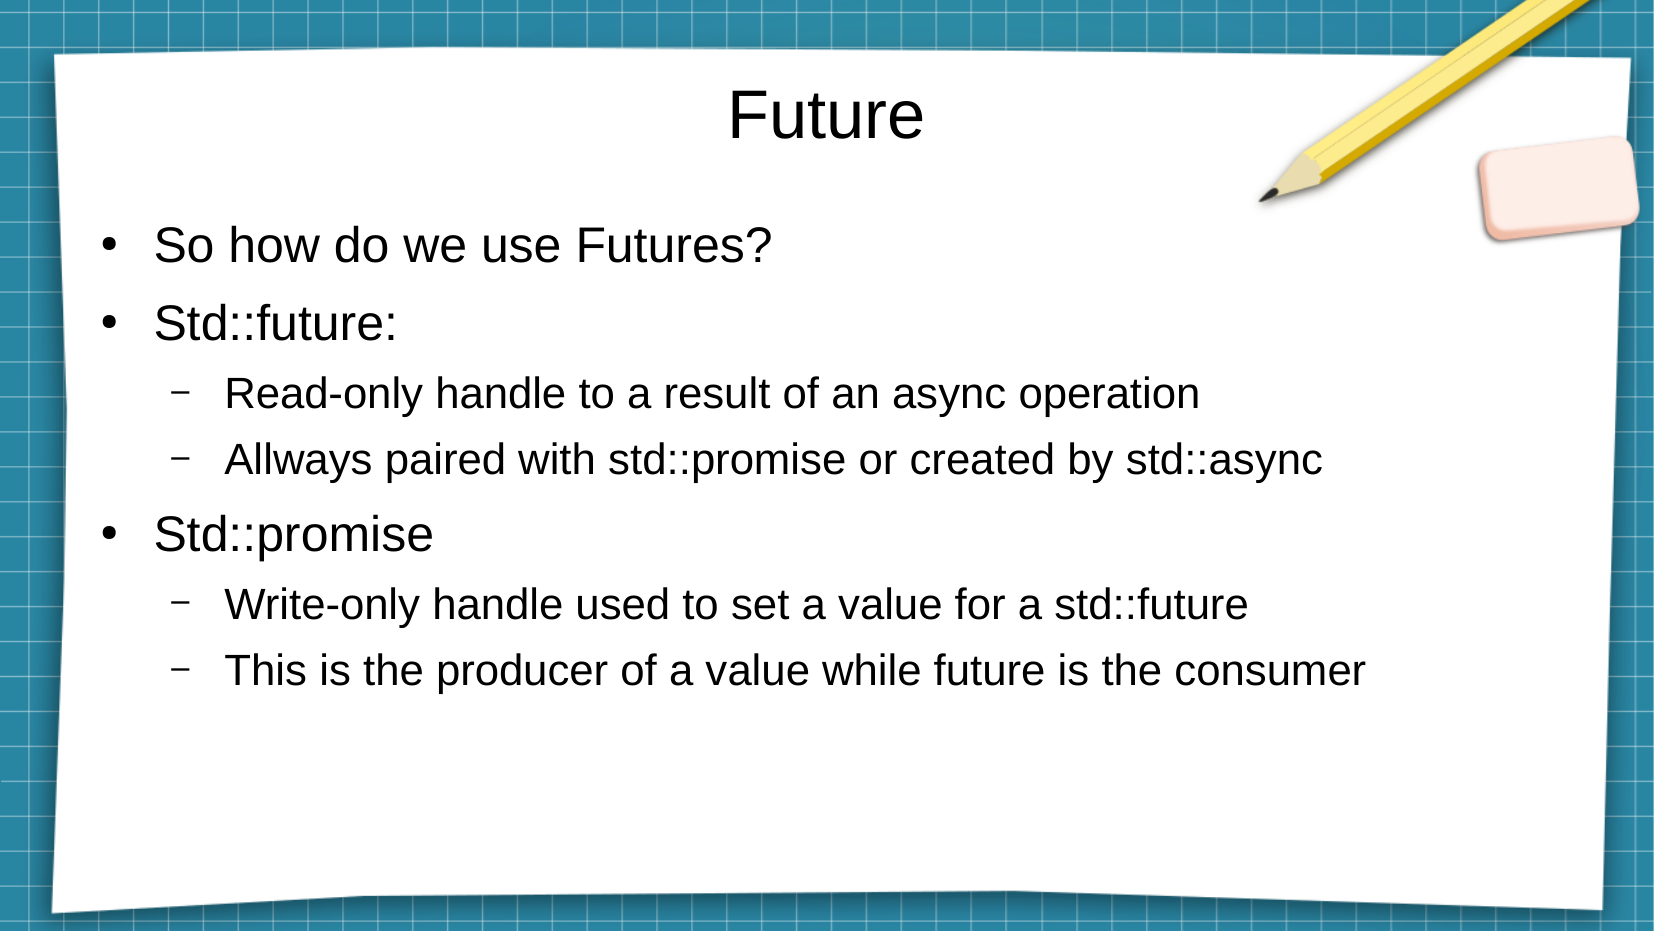

# Future
So how do we use Futures?
Std::future:
Read-only handle to a result of an async operation
Allways paired with std::promise or created by std::async
Std::promise
Write-only handle used to set a value for a std::future
This is the producer of a value while future is the consumer